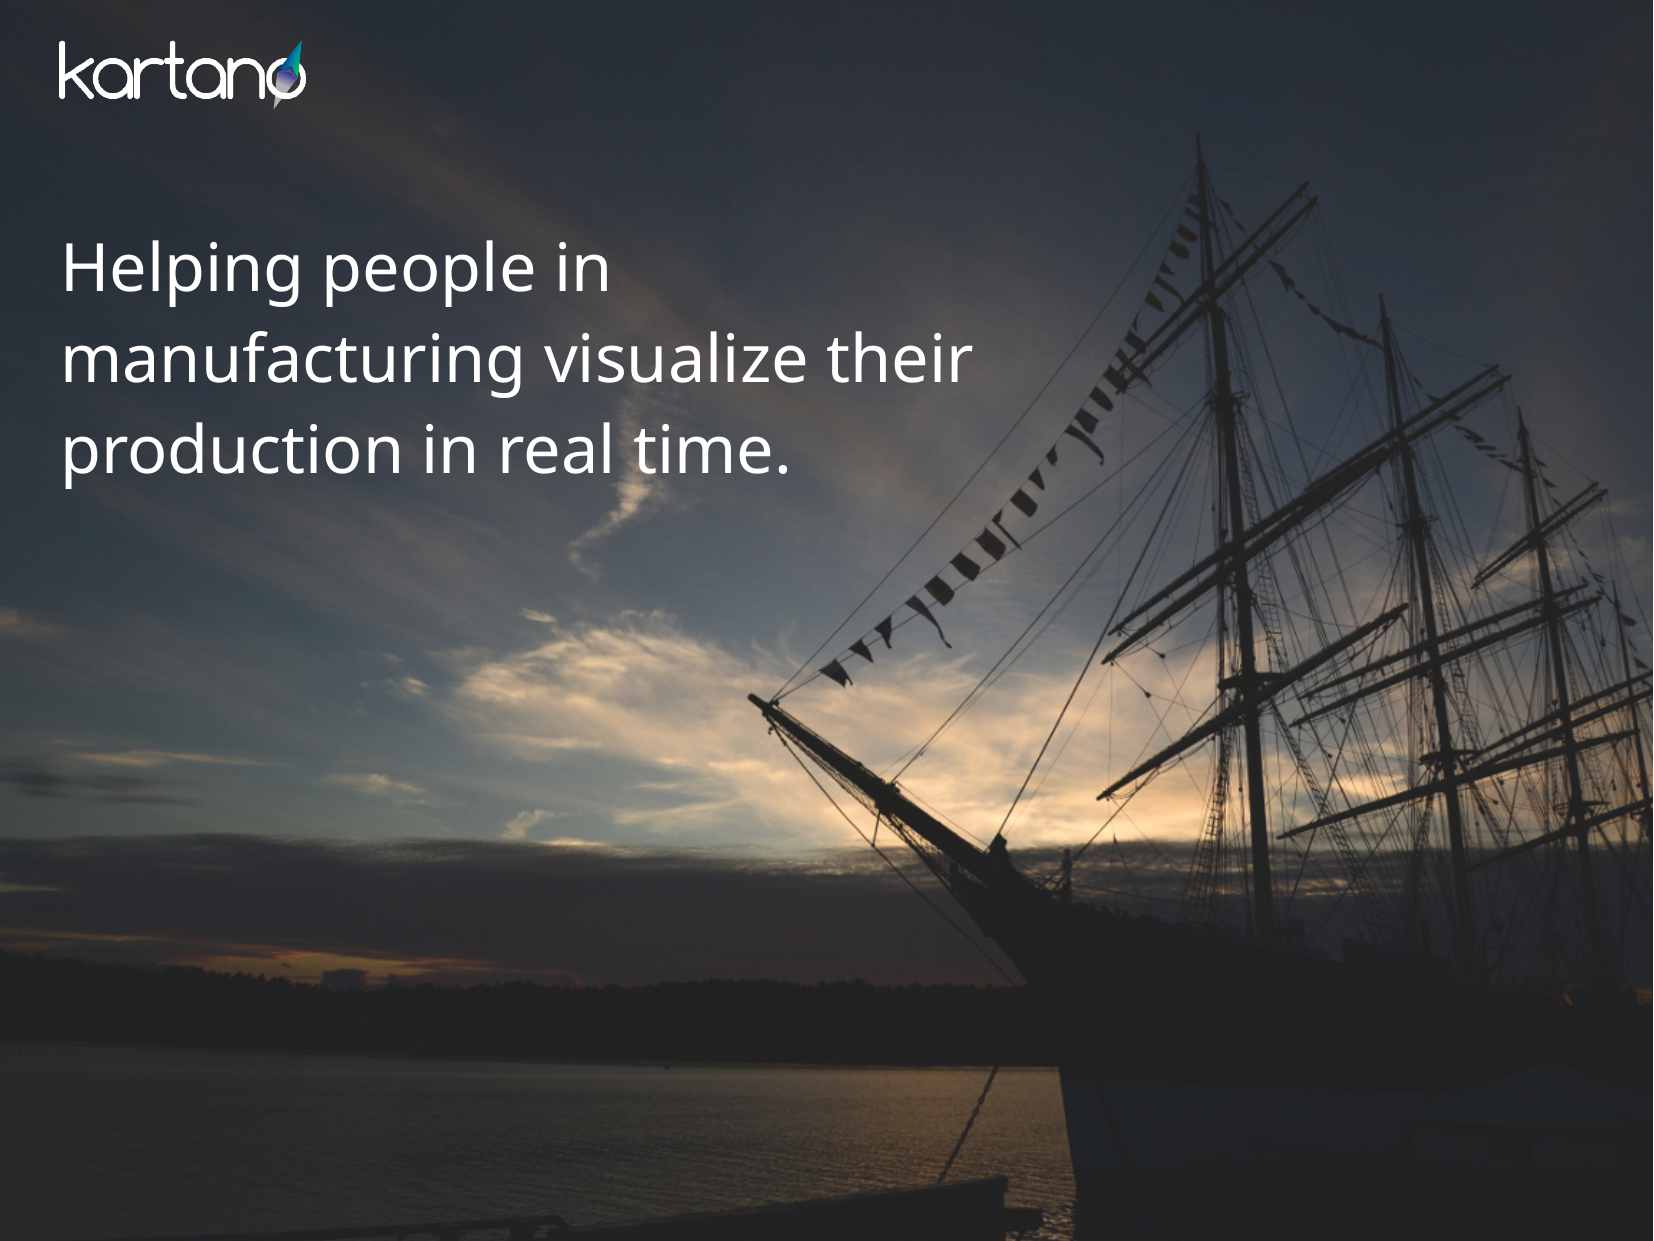

# Helping people in
manufacturing visualize their production in real time.